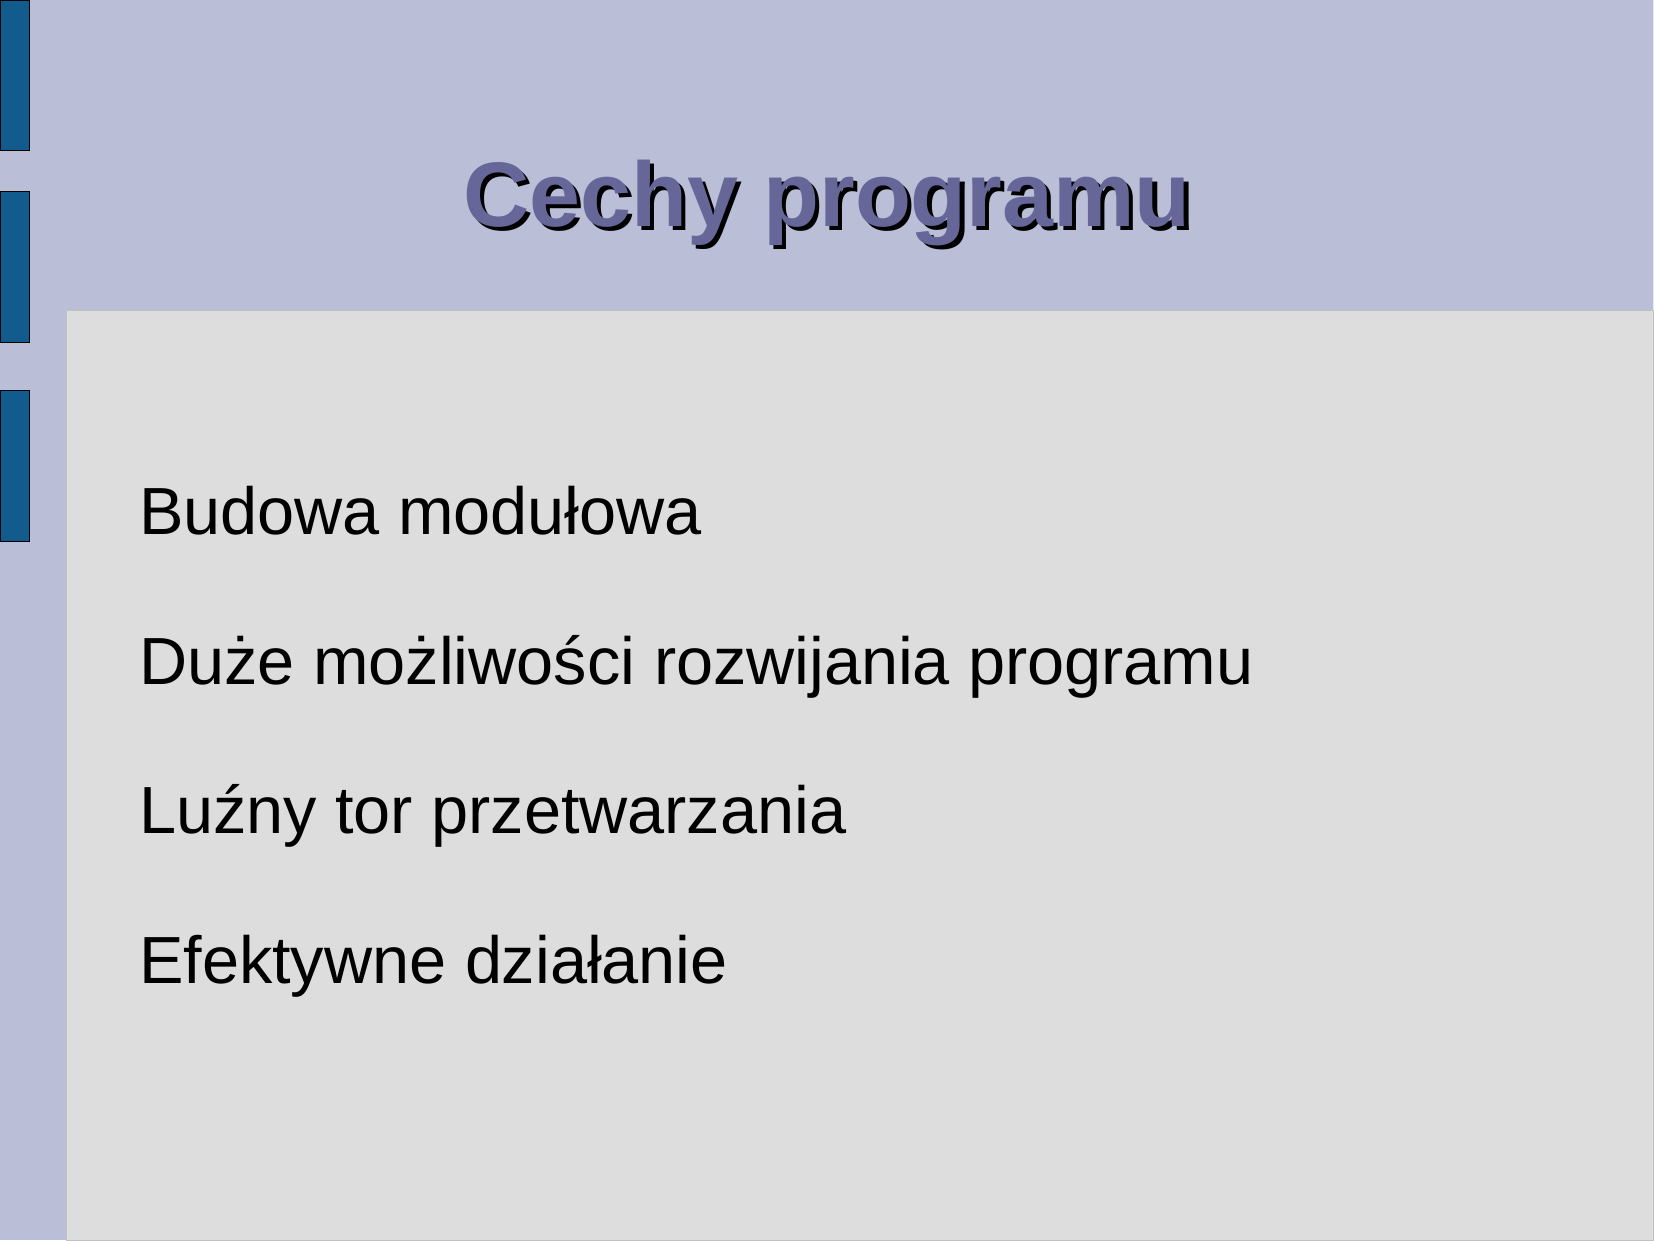

# Cechy programu
Budowa modułowa
Duże możliwości rozwijania programu
Luźny tor przetwarzania
Efektywne działanie